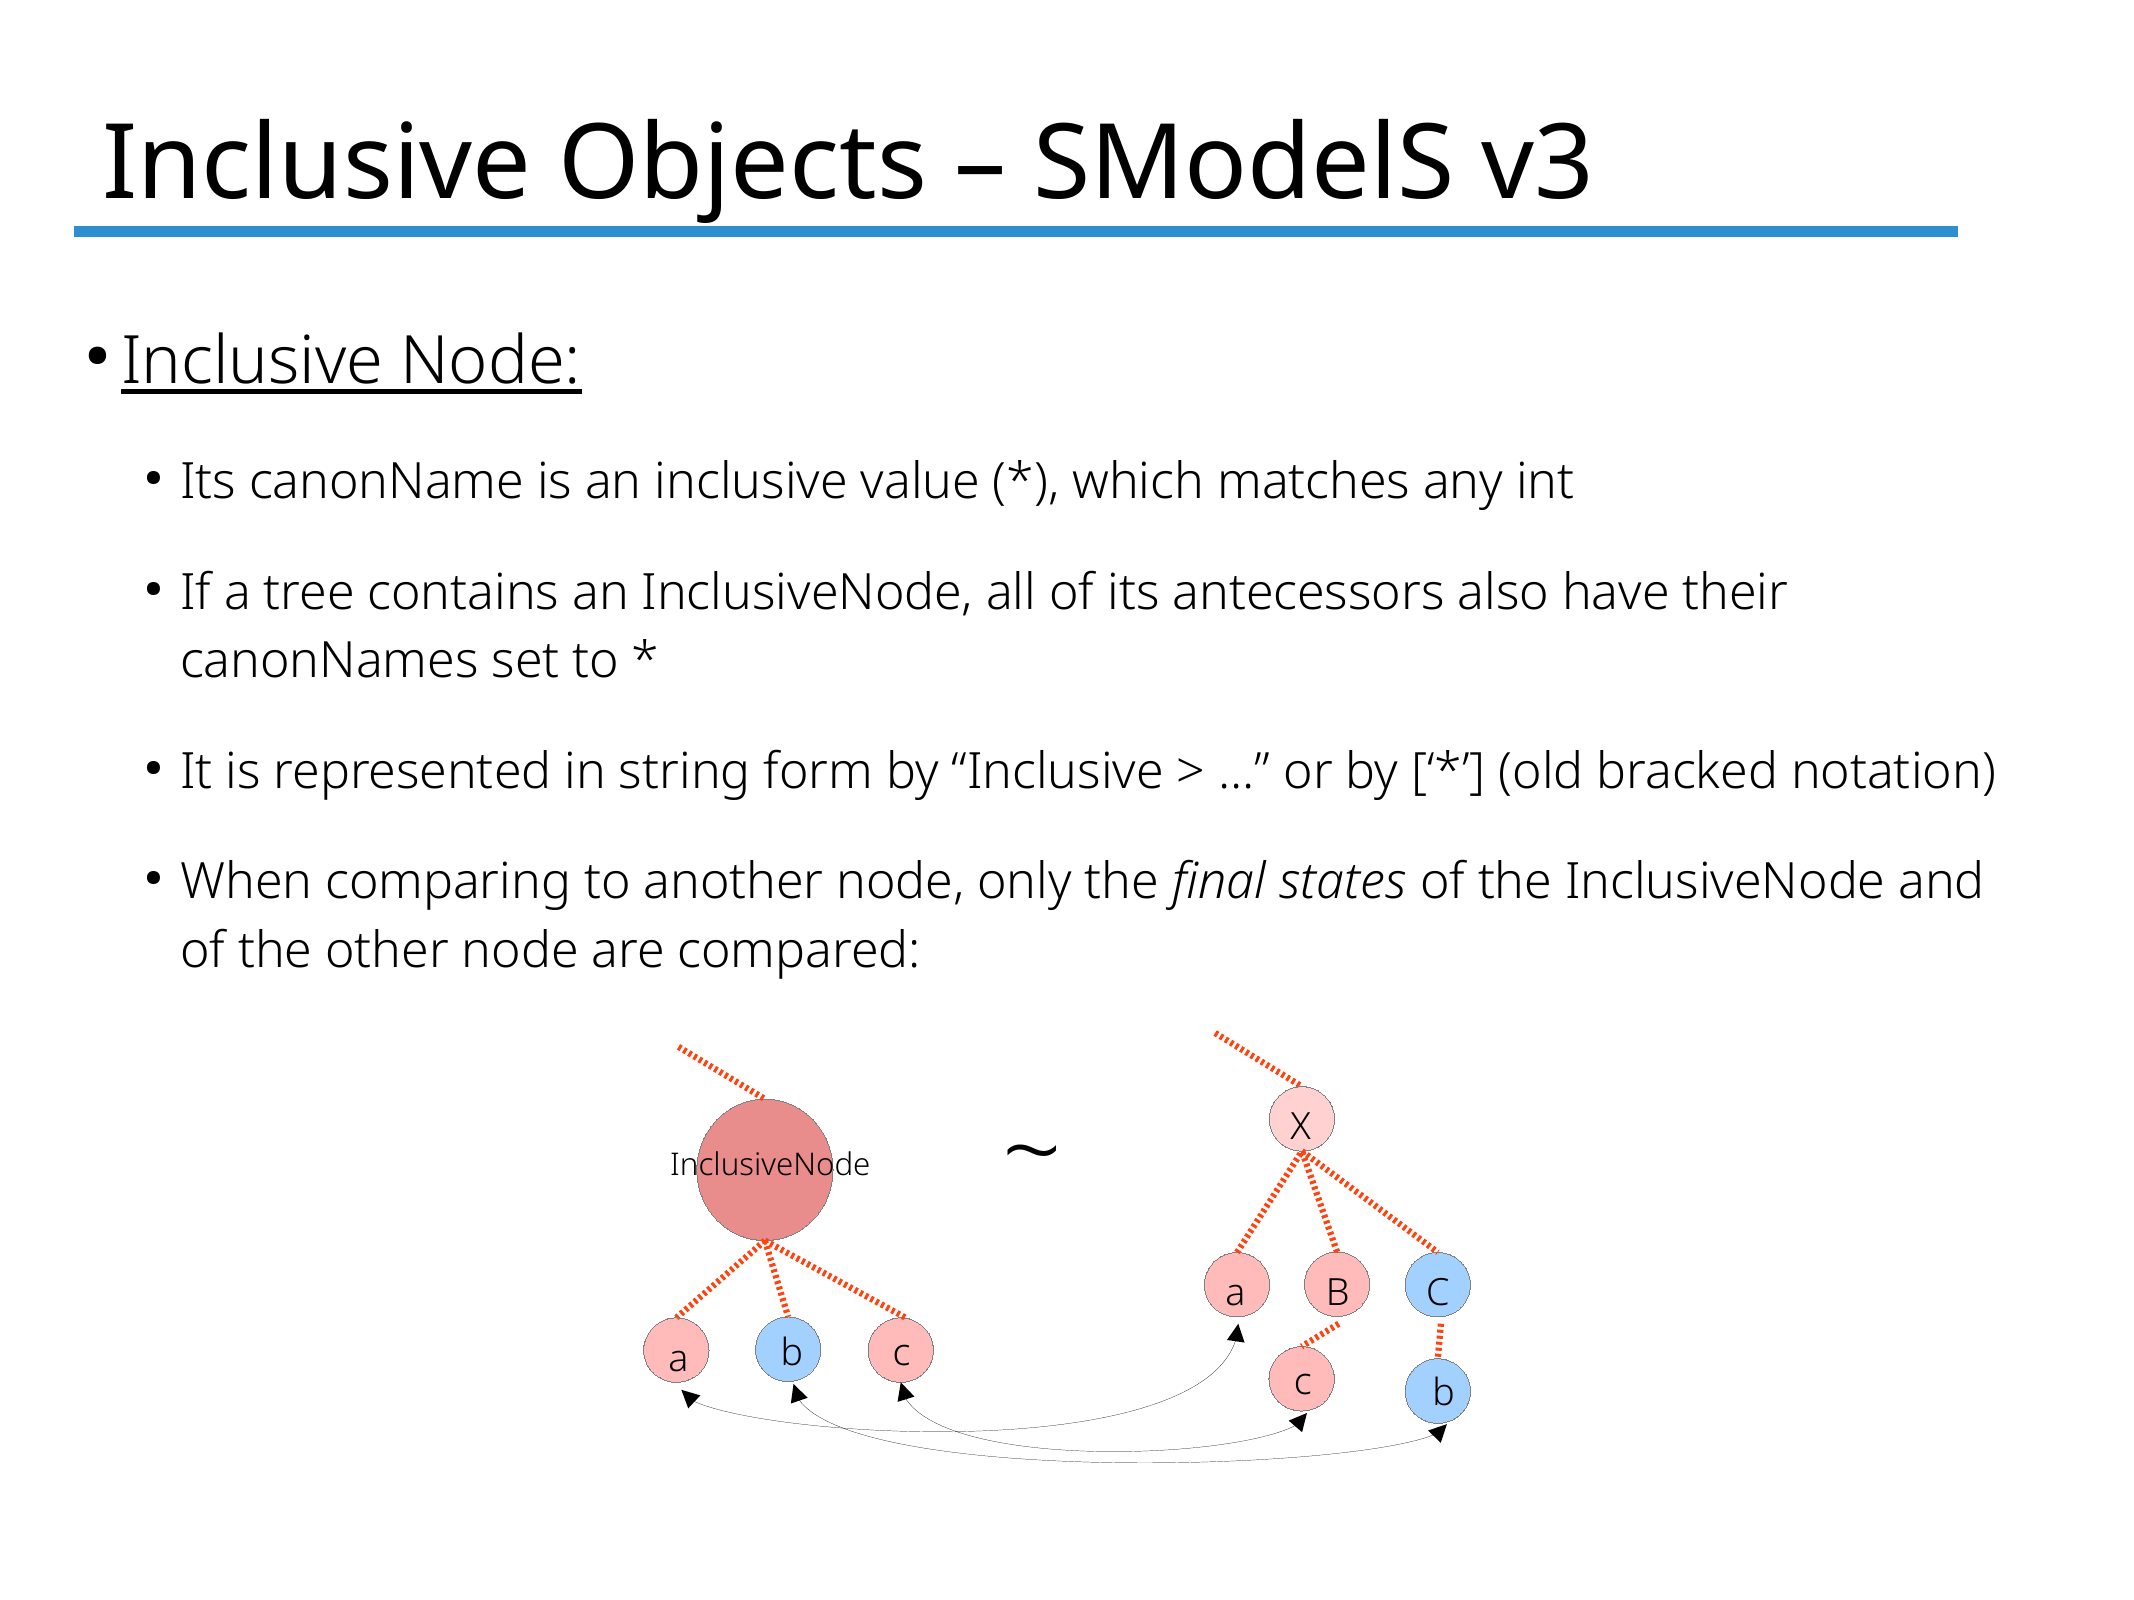

Inclusive Objects – SModelS v3
Inclusive Node:
Its canonName is an inclusive value (*), which matches any int
If a tree contains an InclusiveNode, all of its antecessors also have their canonNames set to *
It is represented in string form by “Inclusive > ...” or by [‘*’] (old bracked notation)
When comparing to another node, only the final states of the InclusiveNode and of the other node are compared:
~
X
InclusiveNode
a
B
C
c
b
a
c
b